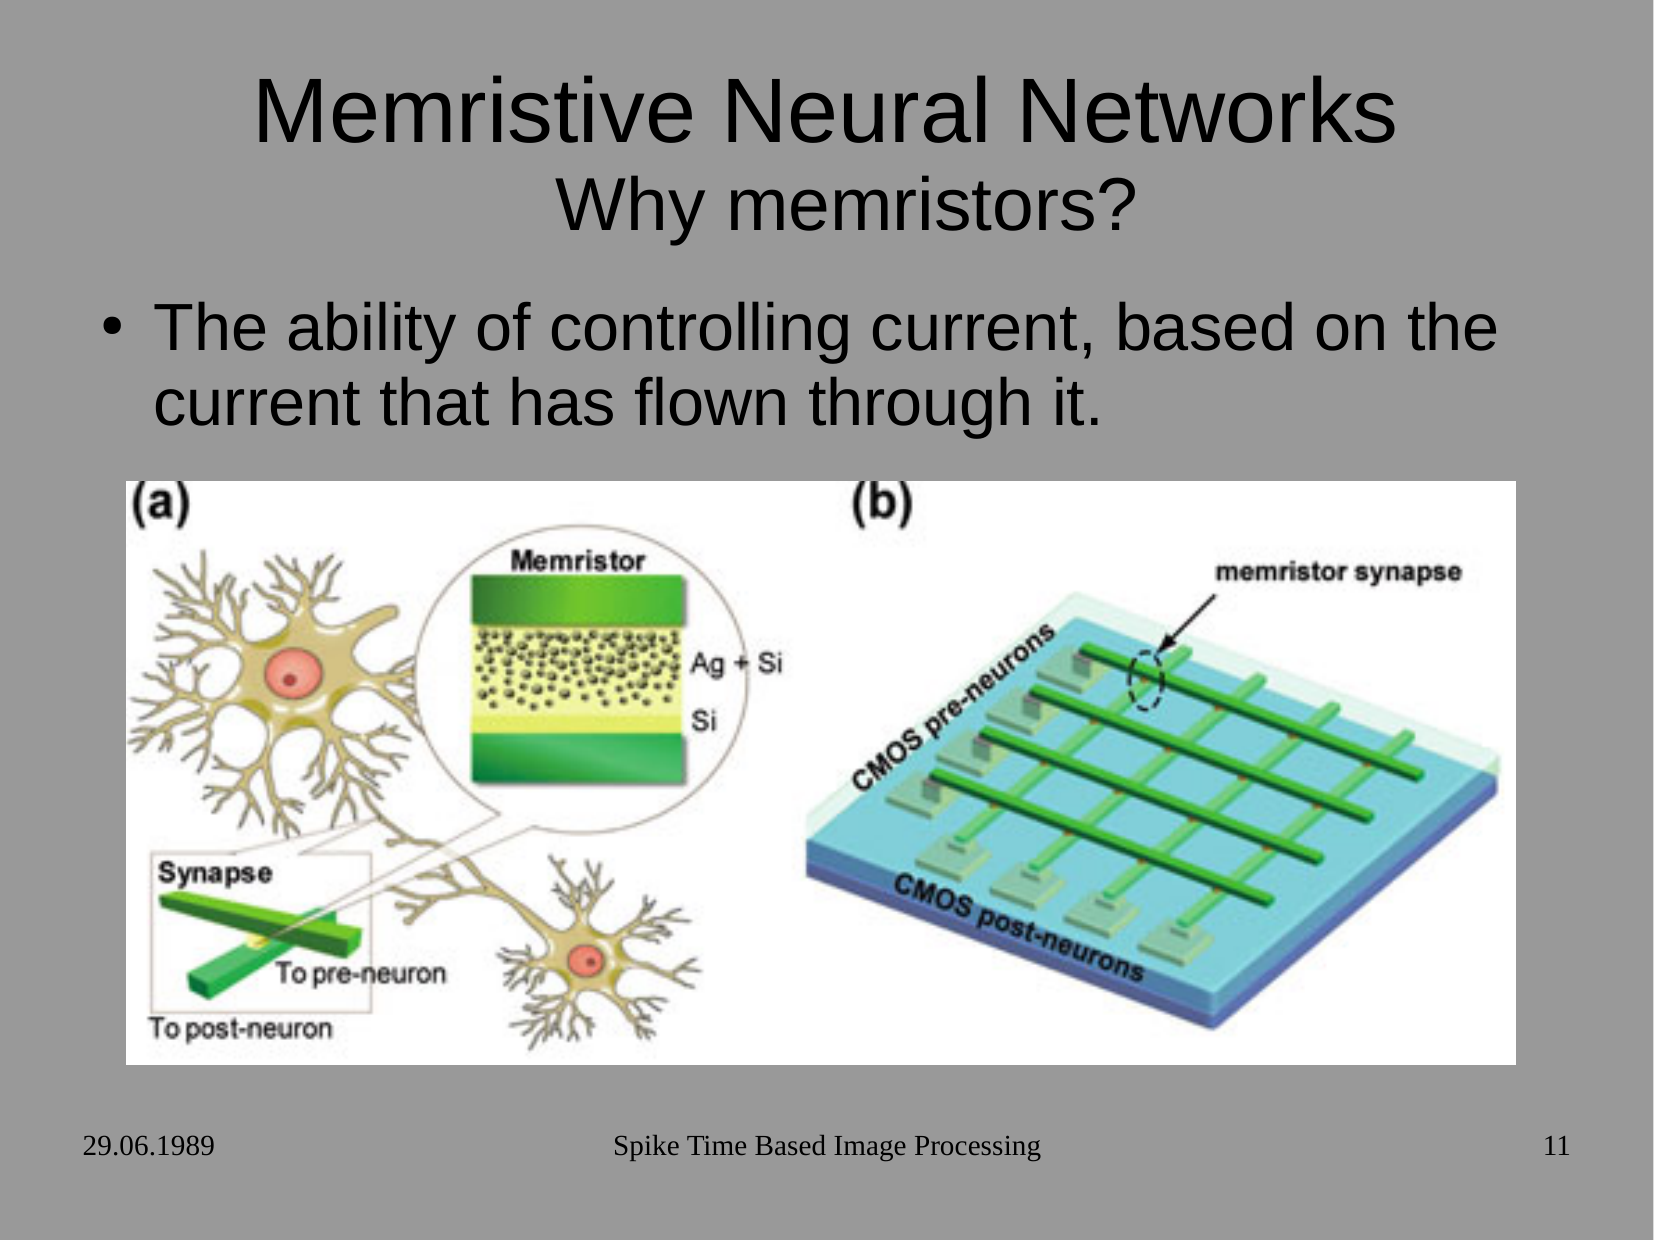

# Memristive Neural Networks Why memristors?
The ability of controlling current, based on the current that has flown through it.
29.06.1989
Spike Time Based Image Processing
11